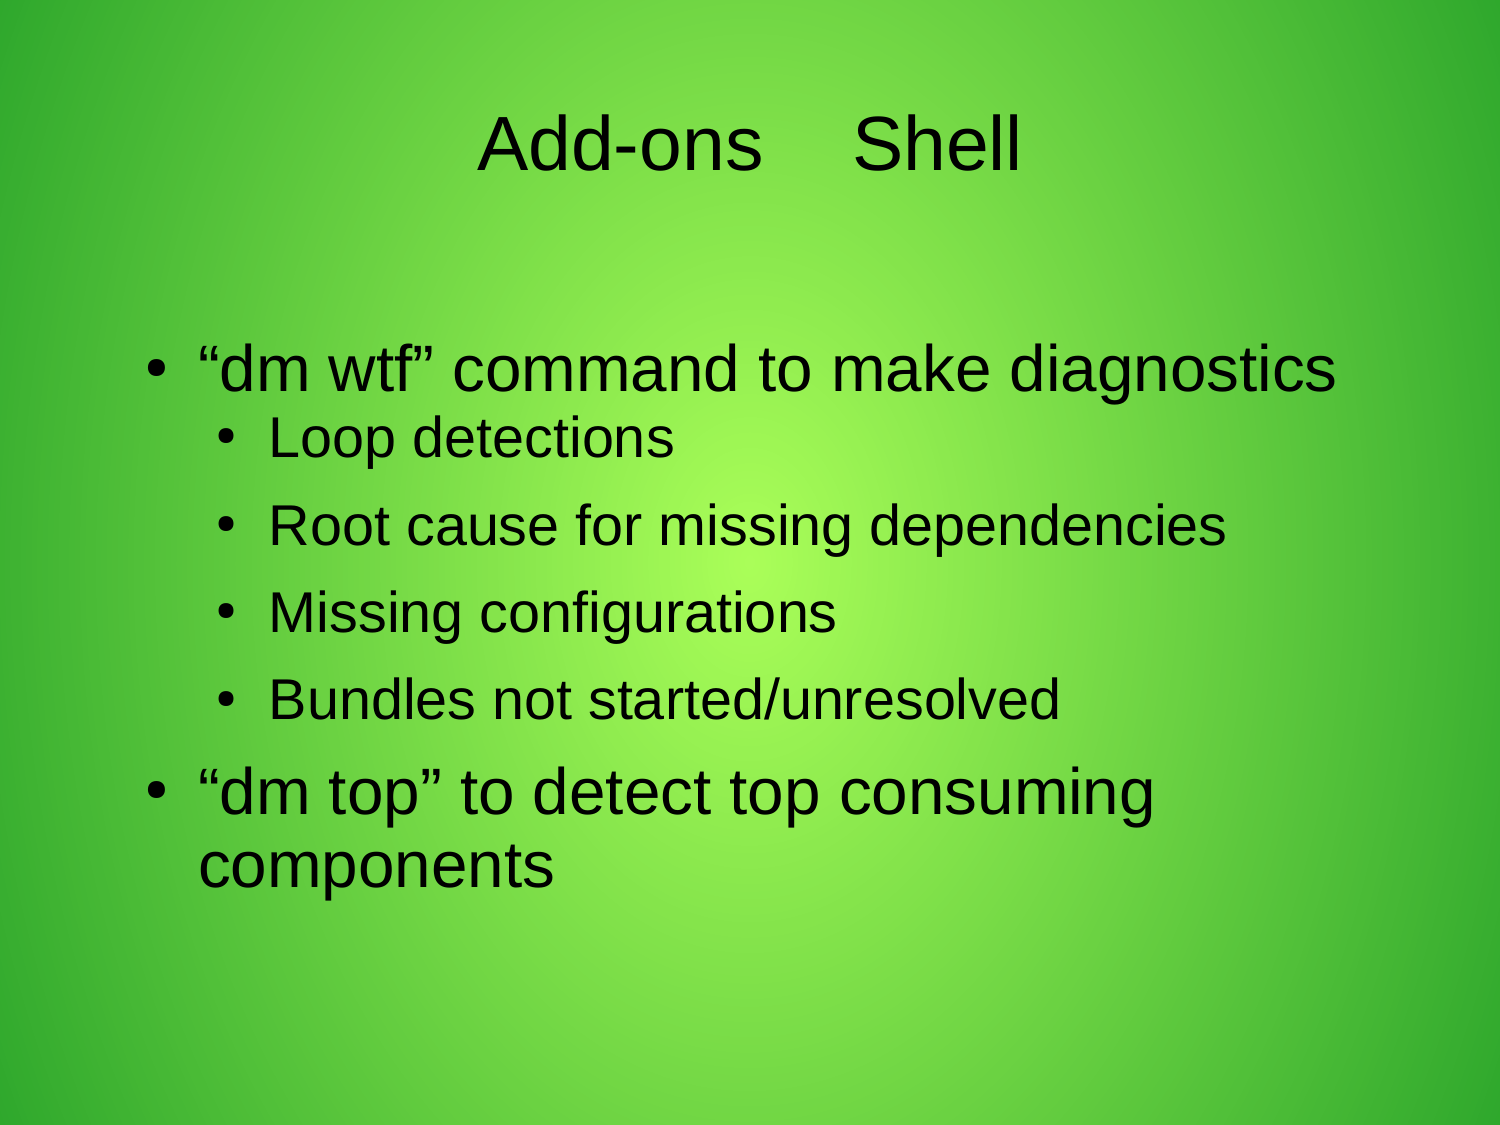

# Add-ons		Shell
“dm wtf” command to make diagnostics
Loop detections
Root cause for missing dependencies
Missing configurations
Bundles not started/unresolved
“dm top” to detect top consuming components